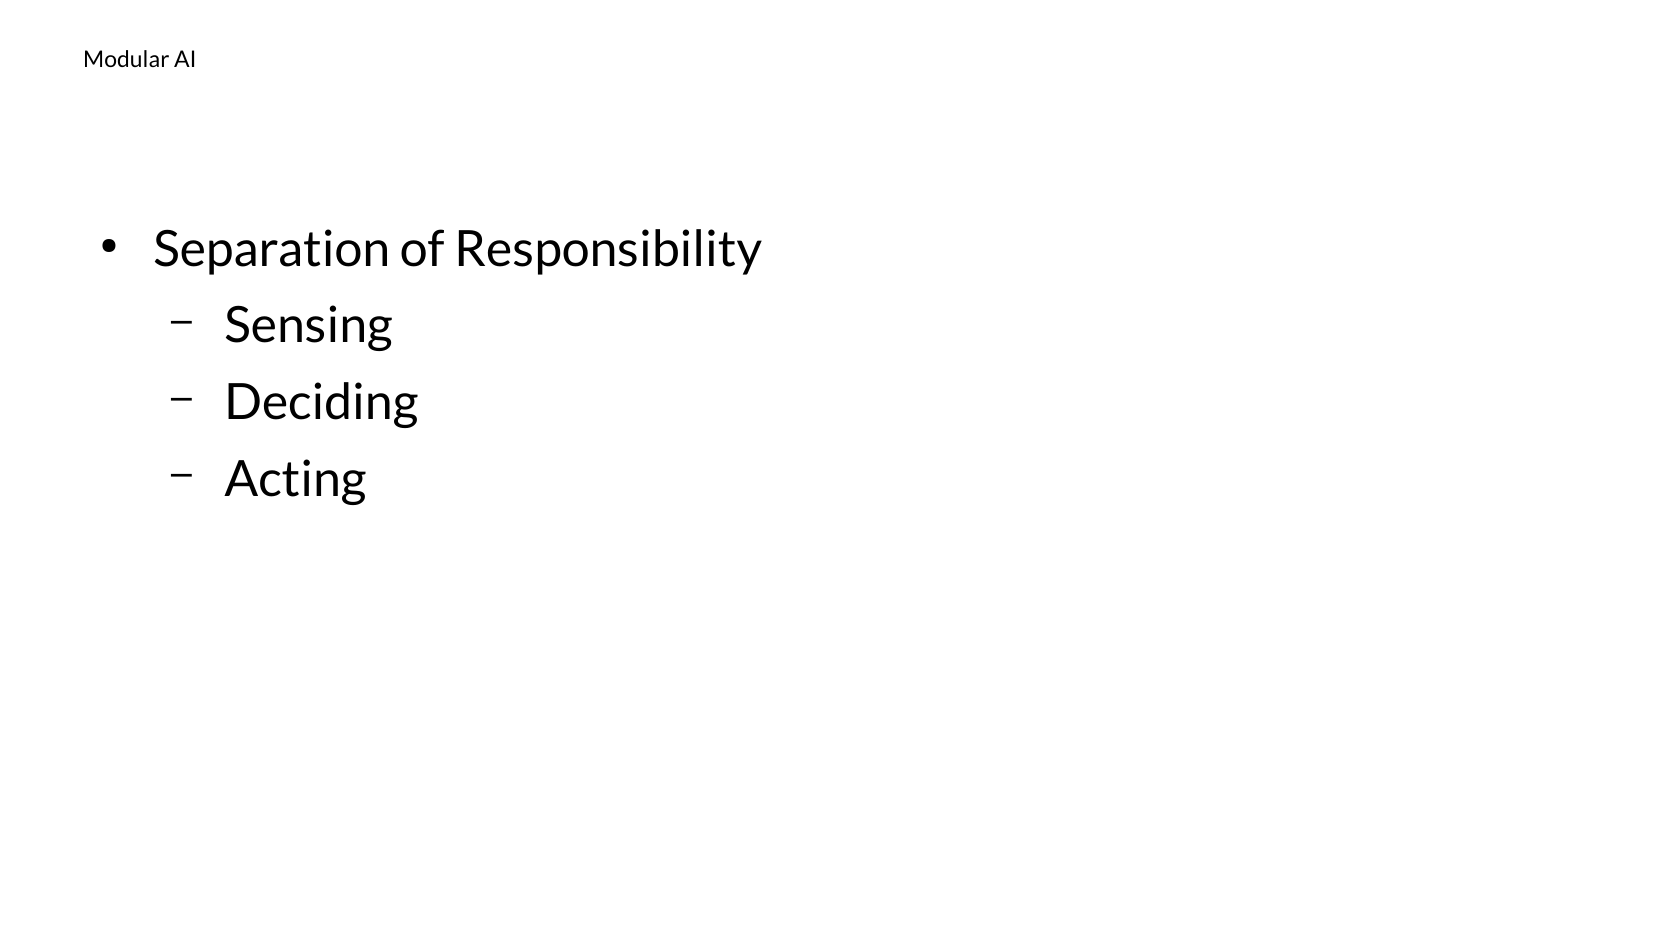

# Modular AI
Separation of Responsibility
Sensing
Deciding
Acting